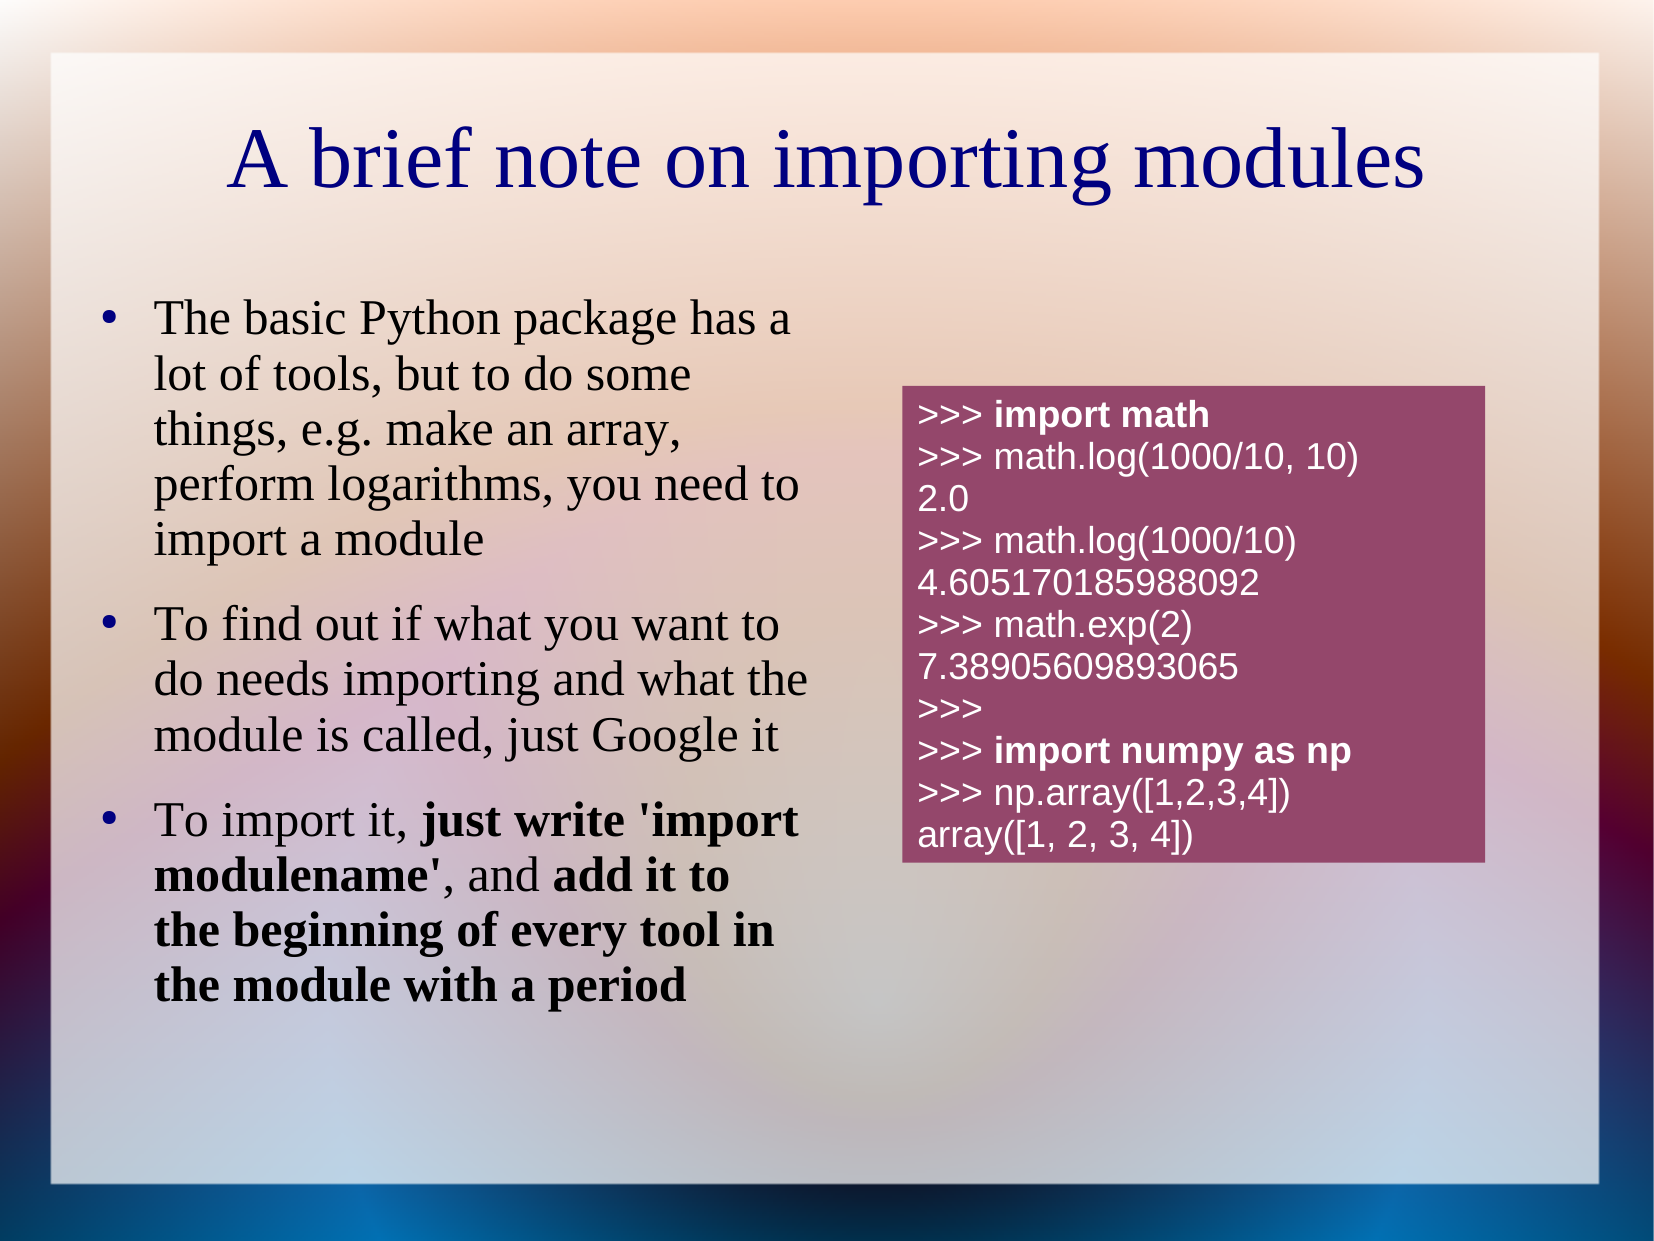

# A brief note on importing modules
The basic Python package has a lot of tools, but to do some things, e.g. make an array, perform logarithms, you need to import a module
To find out if what you want to do needs importing and what the module is called, just Google it
To import it, just write 'import modulename', and add it to the beginning of every tool in the module with a period
>>> import math
>>> math.log(1000/10, 10)
2.0
>>> math.log(1000/10)
4.605170185988092
>>> math.exp(2)
7.38905609893065
>>>
>>> import numpy as np
>>> np.array([1,2,3,4])
array([1, 2, 3, 4])